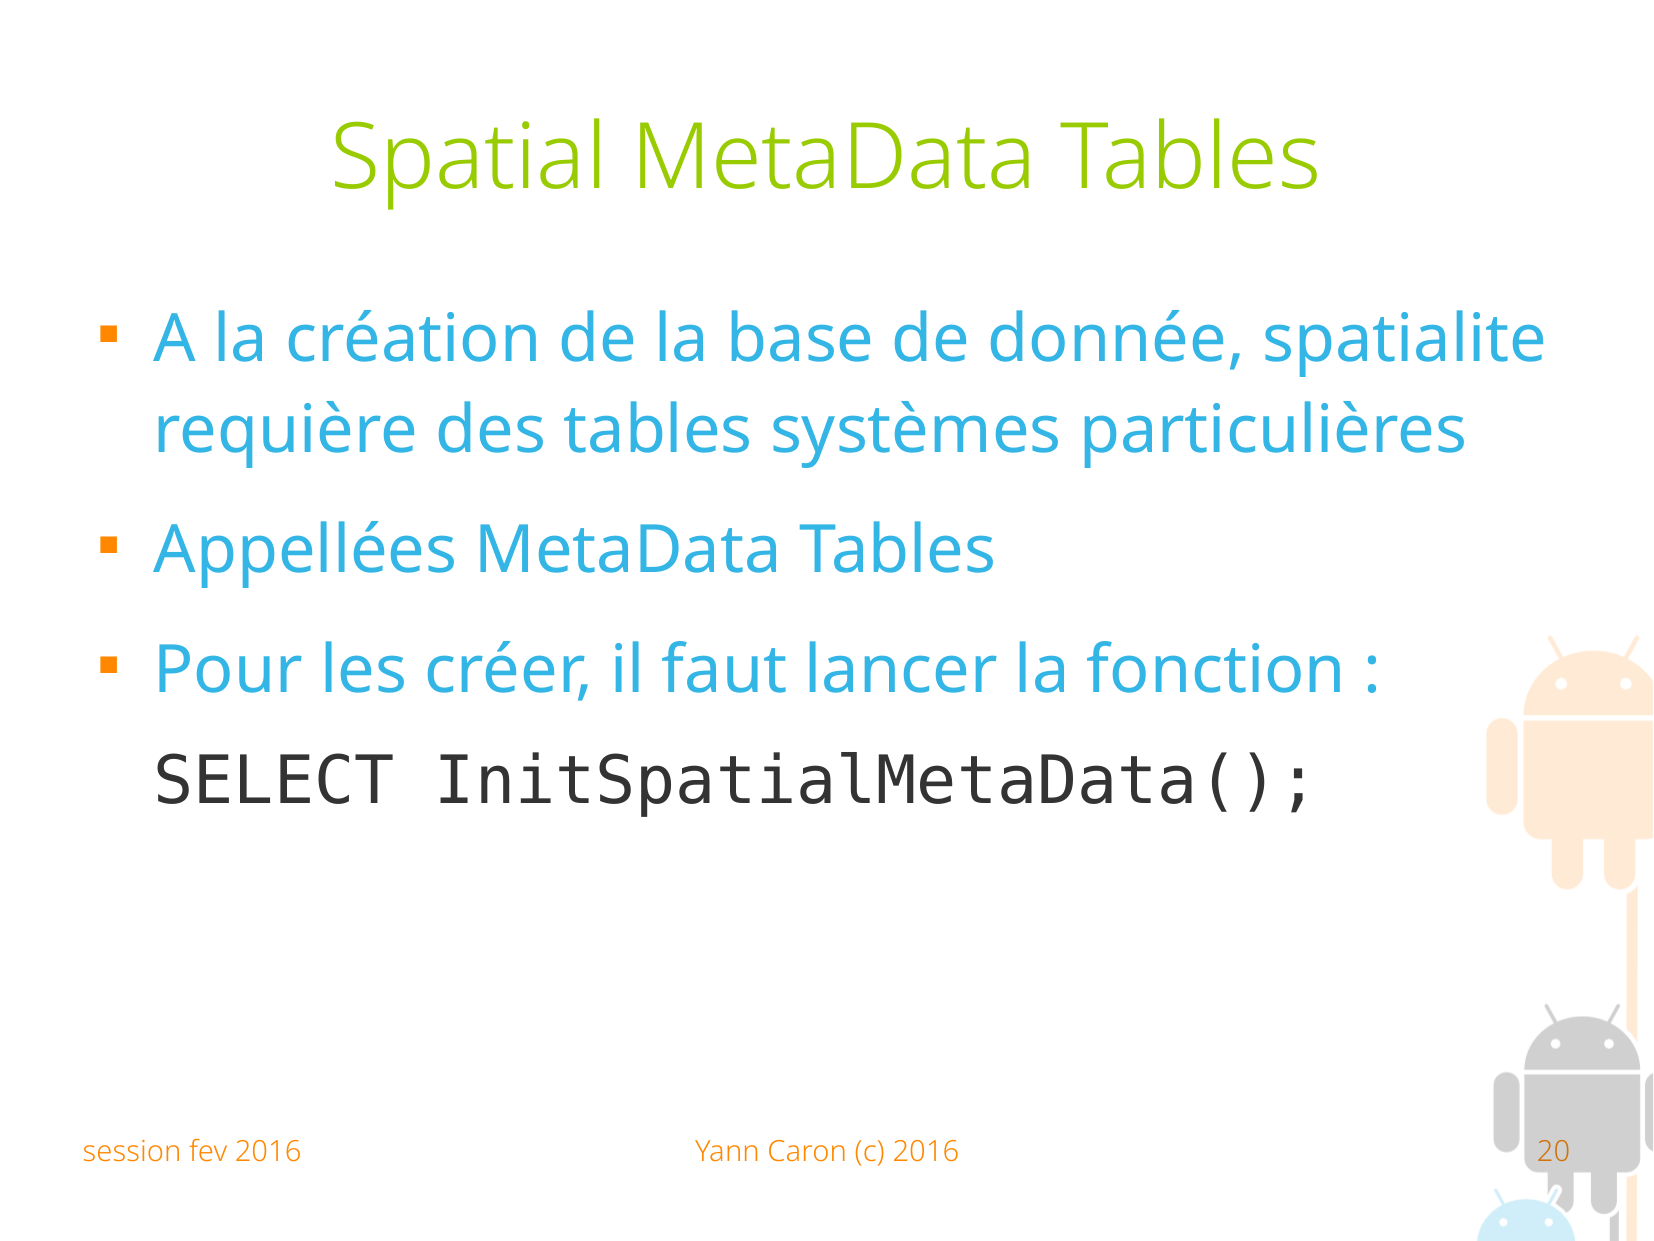

# Spatial MetaData Tables
A la création de la base de donnée, spatialite requière des tables systèmes particulières
Appellées MetaData Tables
Pour les créer, il faut lancer la fonction :
SELECT InitSpatialMetaData();
session fev 2016
Yann Caron (c) 2016
20